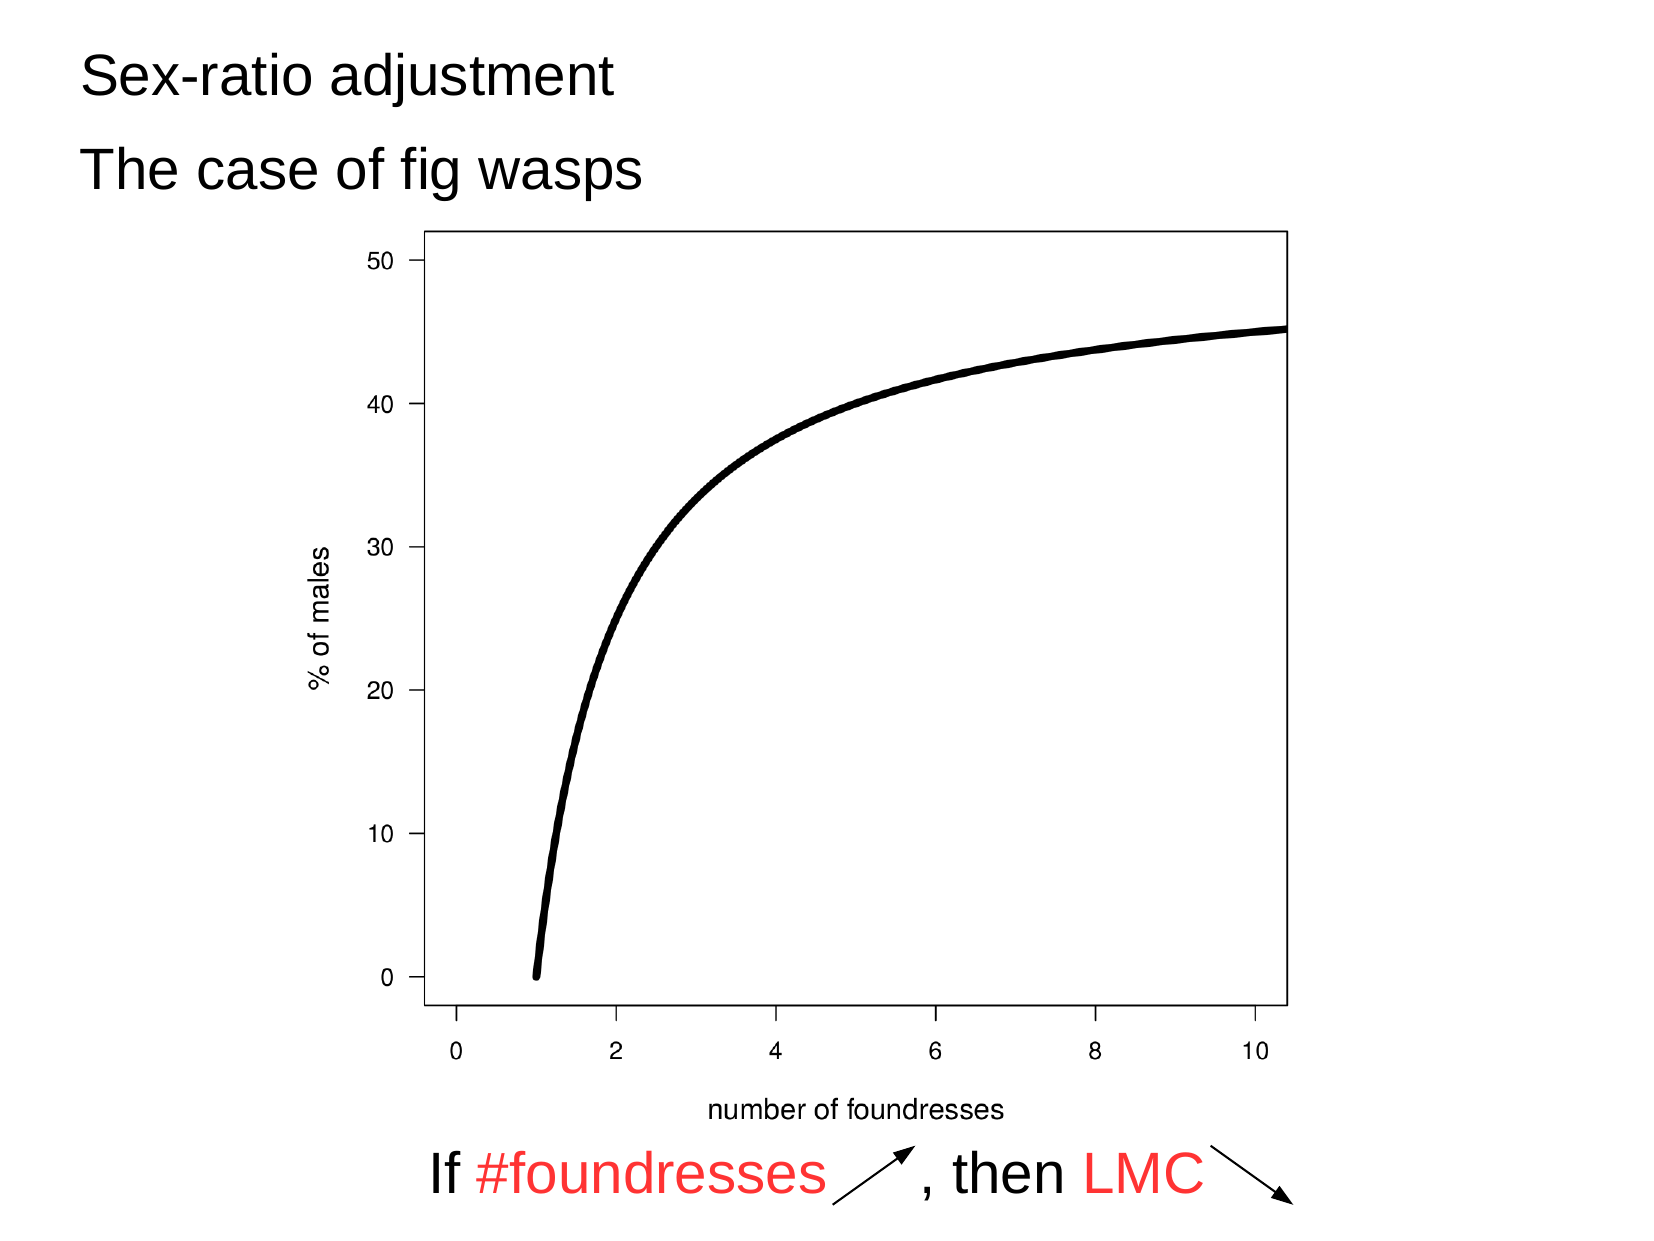

Sex-ratio adjustment
The case of fig wasps
If #foundresses	 , then LMC